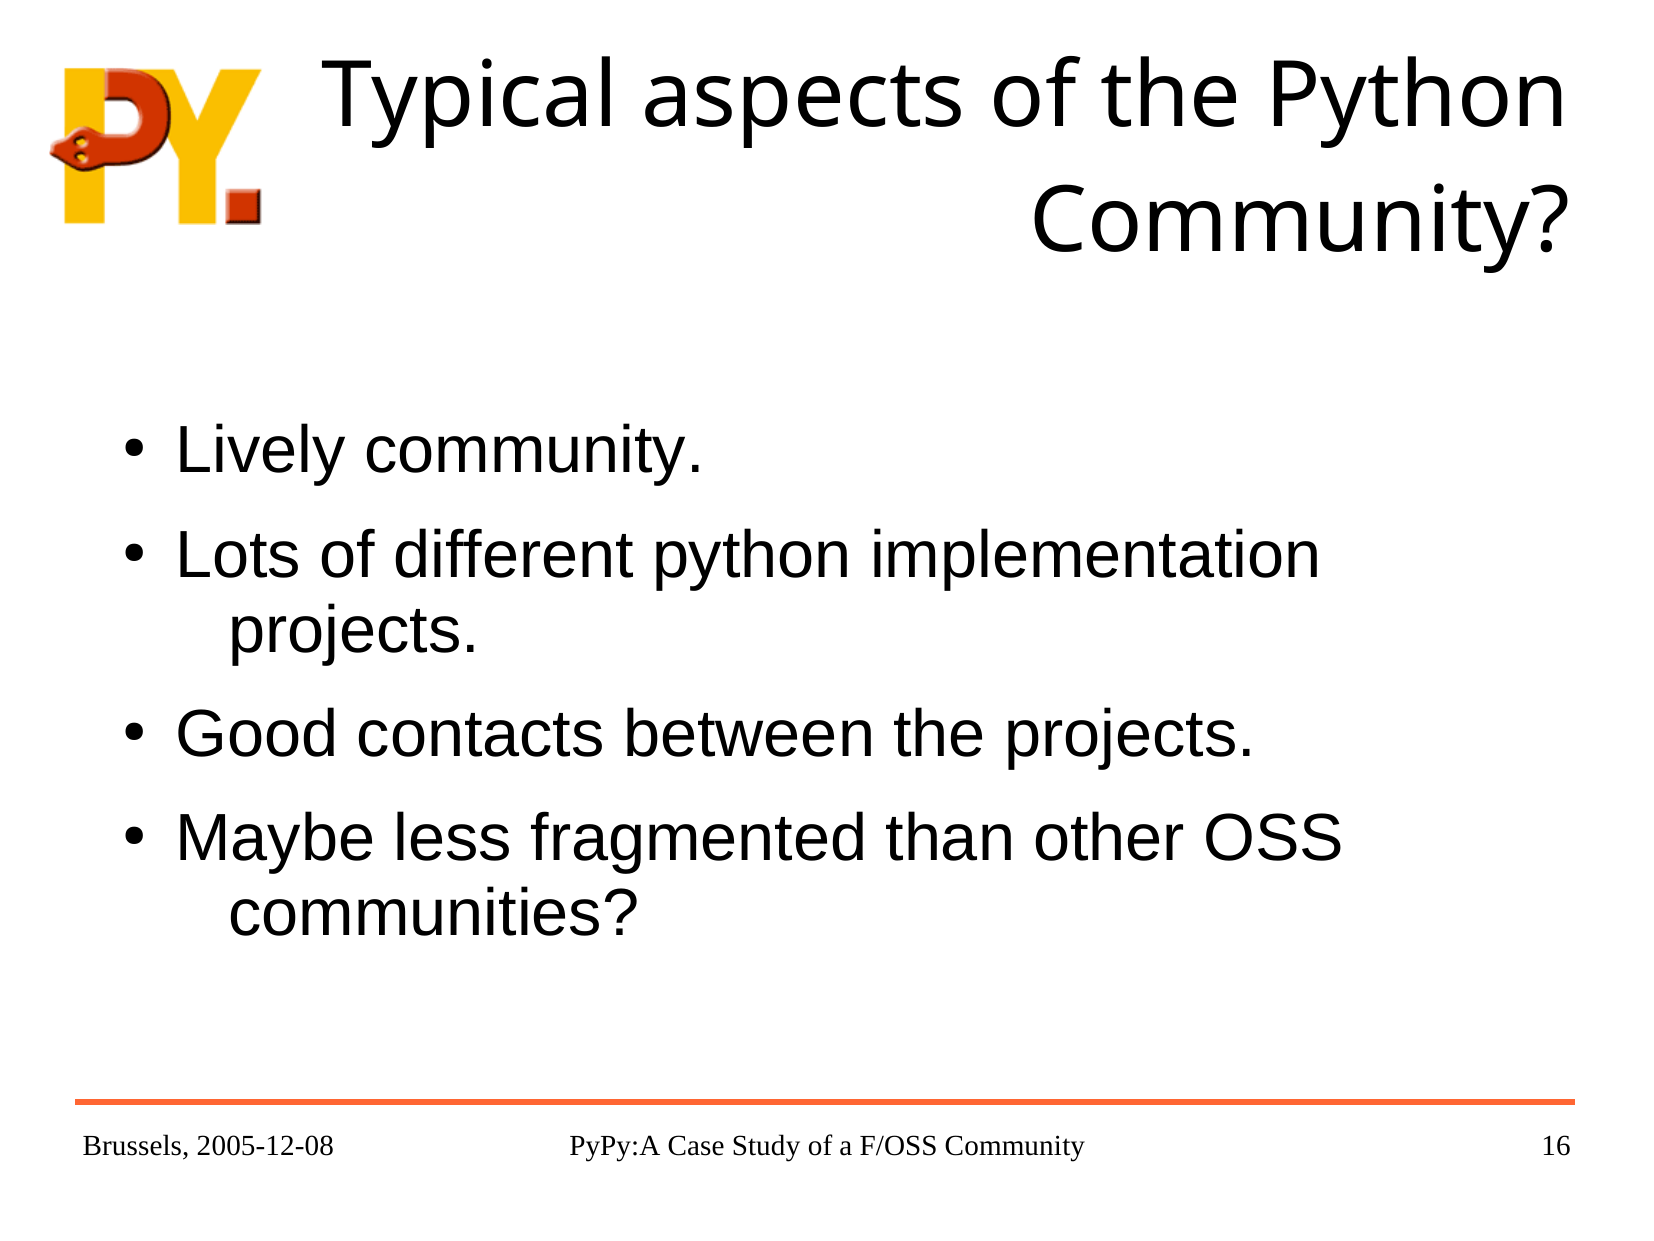

# Typical aspects of the Python Community?
Lively community.
Lots of different python implementation projects.
Good contacts between the projects.
Maybe less fragmented than other OSS communities?
Brussels, 2005-12-08
PyPy: A Case Study of a F/OSS Community
16